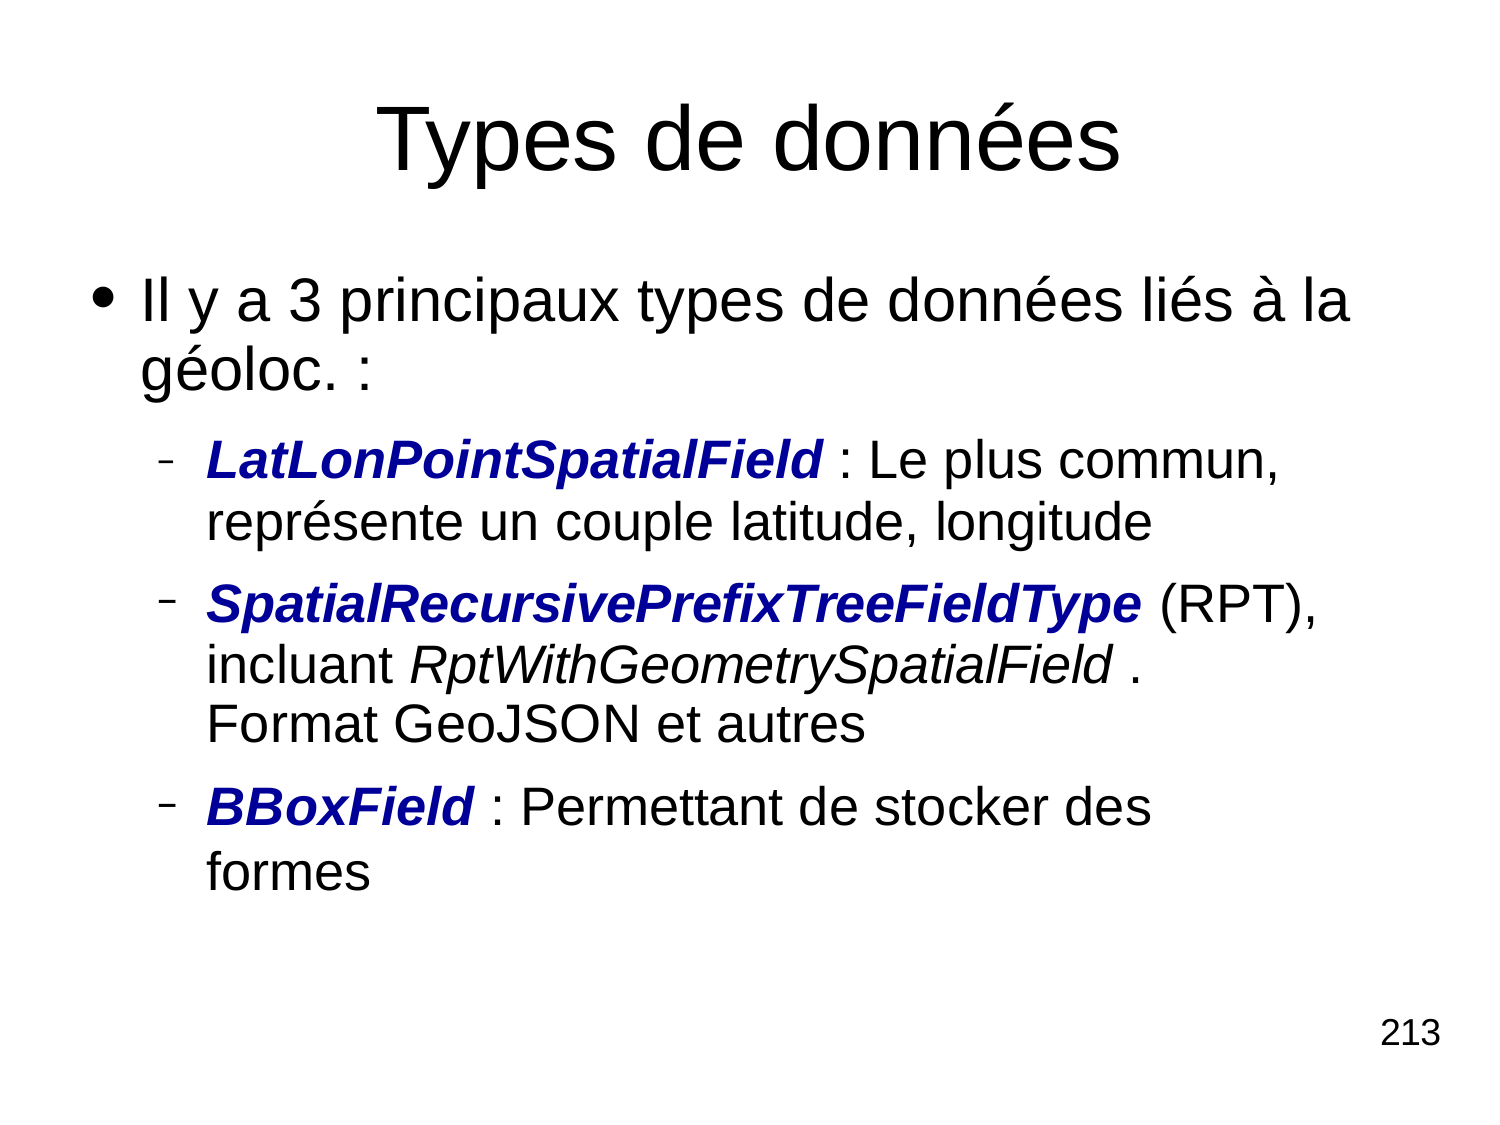

# Types de données
Il y a 3 principaux types de données liés à la géoloc. :
●
–	LatLonPointSpatialField : Le plus commun, représente un couple latitude, longitude
SpatialRecursivePrefixTreeFieldType (RPT), incluant RptWithGeometrySpatialField .
Format GeoJSON et autres
BBoxField : Permettant de stocker des formes
–
–
213